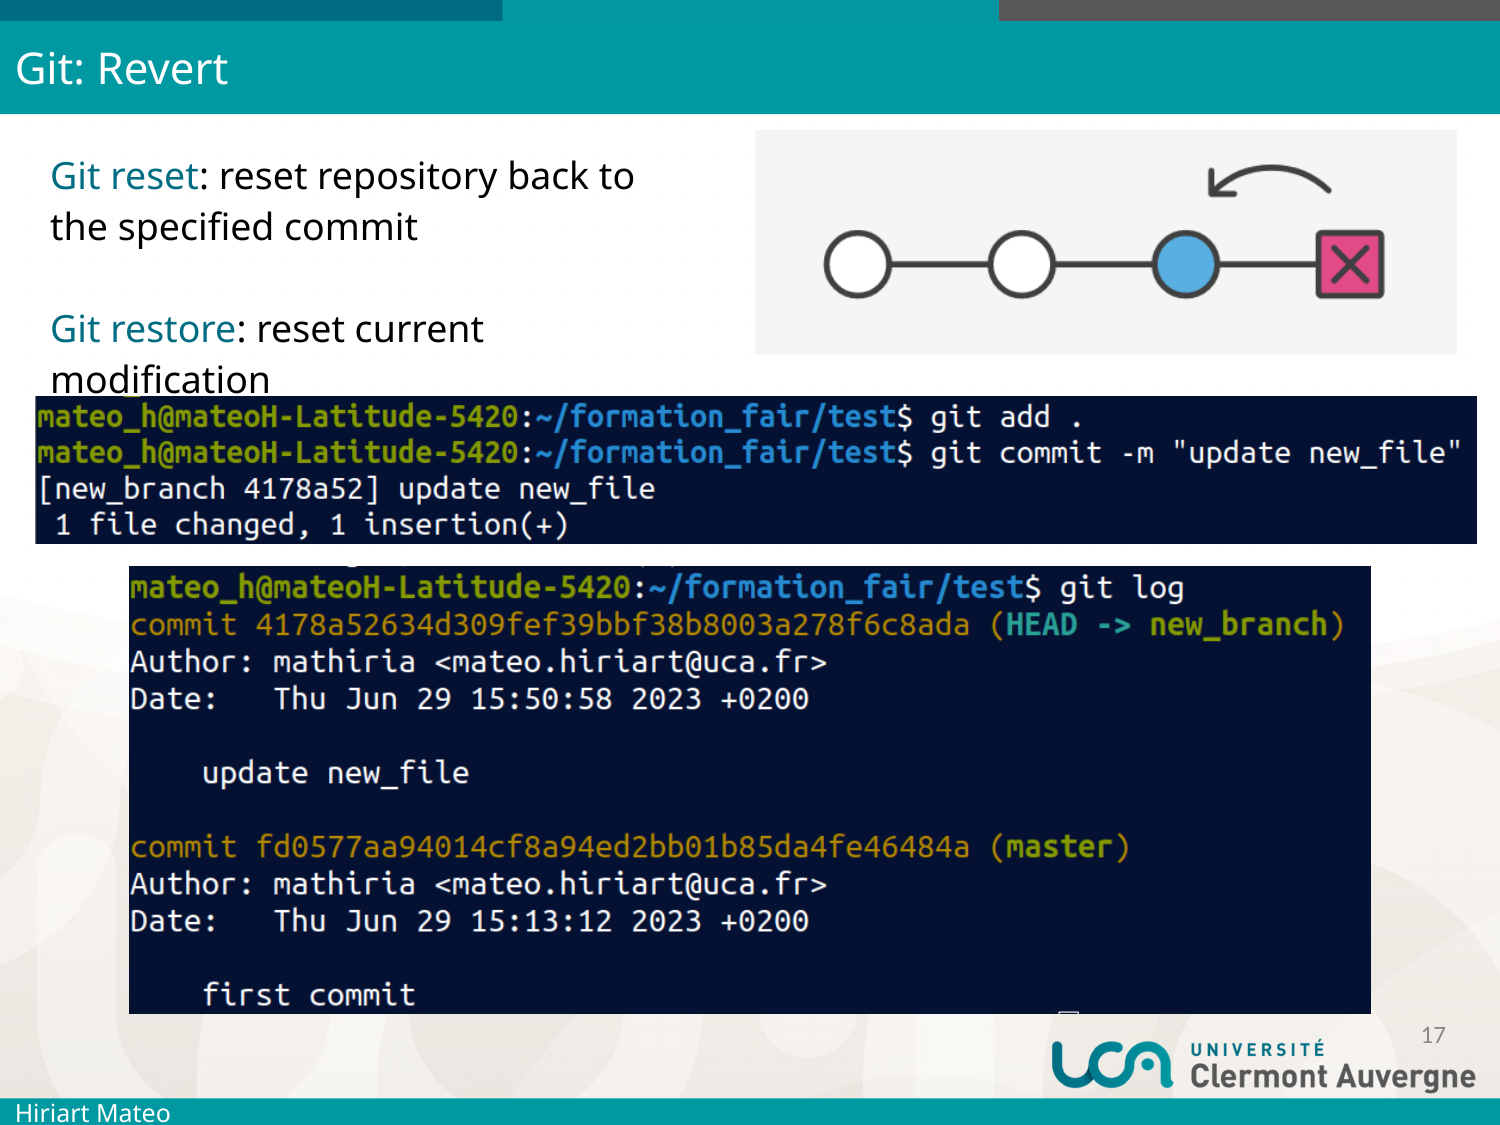

Git: Revert
Git reset: reset repository back to the specified commit
Git restore: reset current modification
17
Hiriart Mateo